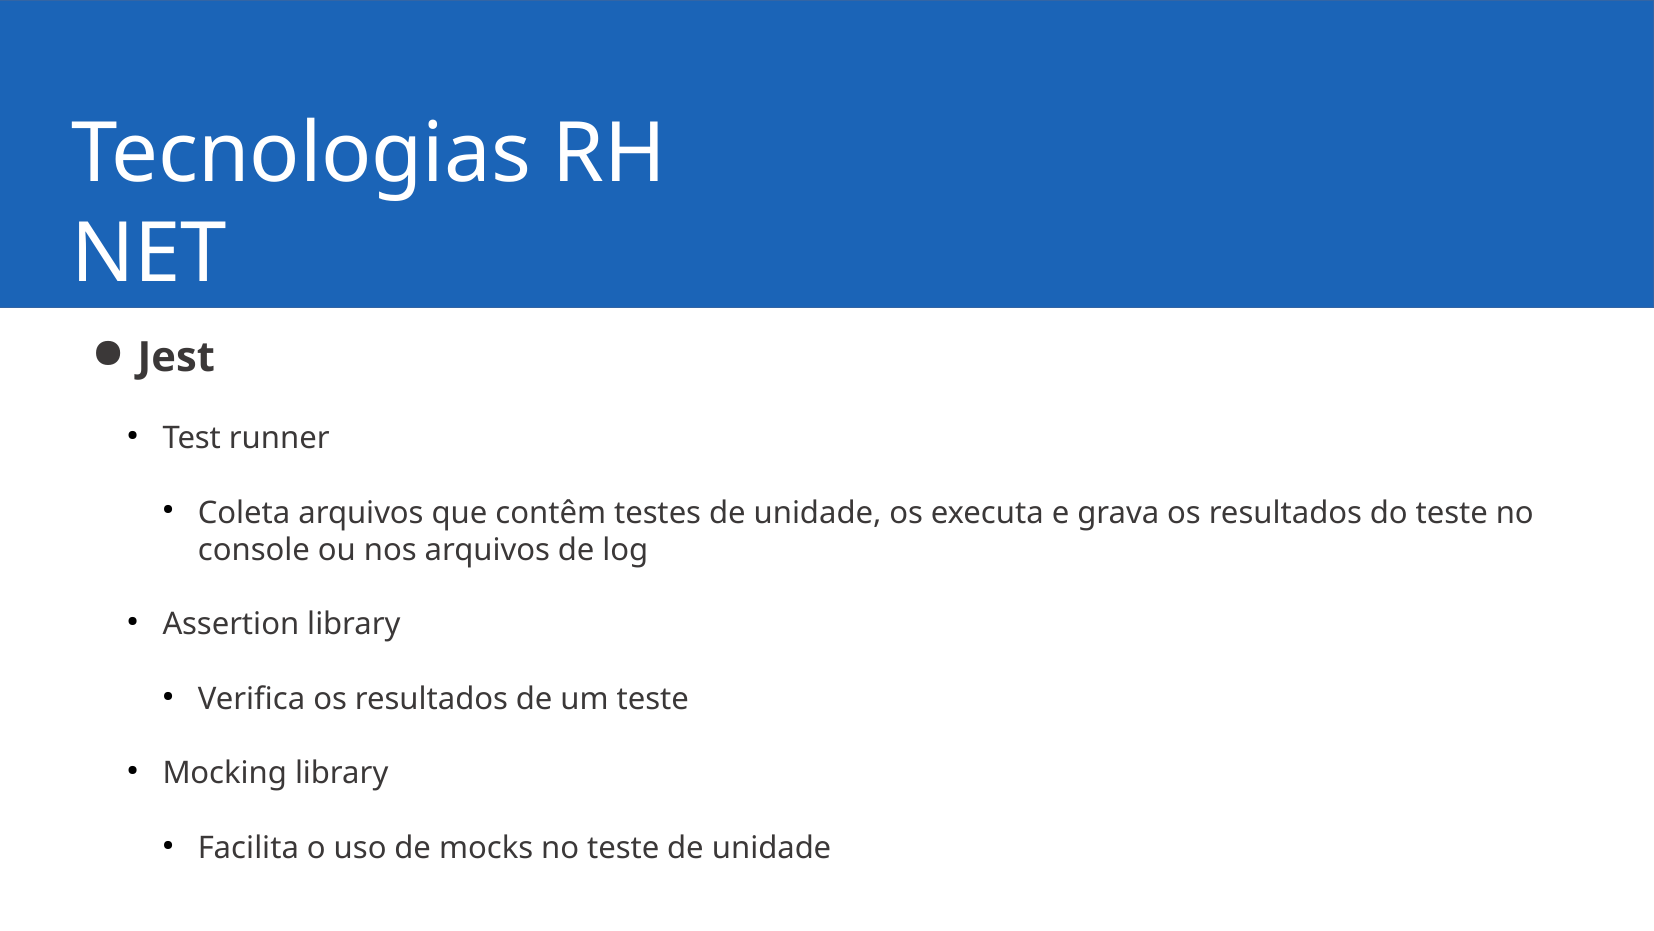

Tecnologias RH NET
Tecnologias RH NET
 Jest
Test runner
Coleta arquivos que contêm testes de unidade, os executa e grava os resultados do teste no console ou nos arquivos de log
Assertion library
Verifica os resultados de um teste
Mocking library
Facilita o uso de mocks no teste de unidade